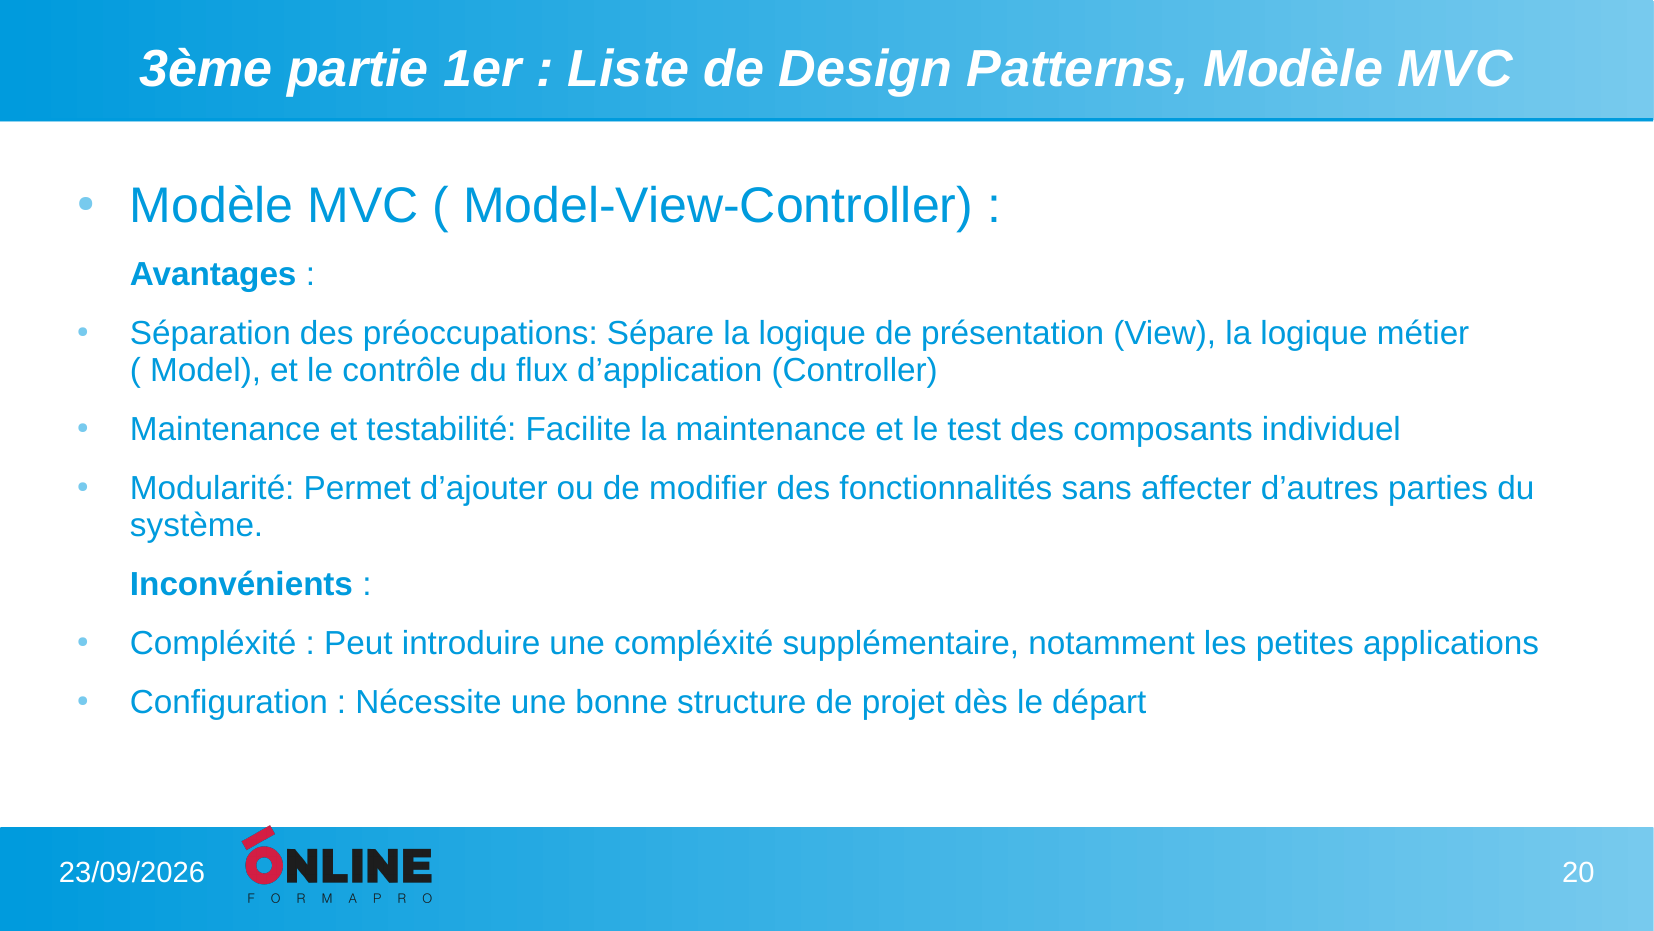

# 3ème partie 1er : Liste de Design Patterns, Modèle MVC
Modèle MVC ( Model-View-Controller) :
Avantages :
Séparation des préoccupations: Sépare la logique de présentation (View), la logique métier ( Model), et le contrôle du flux d’application (Controller)
Maintenance et testabilité: Facilite la maintenance et le test des composants individuel
Modularité: Permet d’ajouter ou de modifier des fonctionnalités sans affecter d’autres parties du système.
Inconvénients :
Compléxité : Peut introduire une compléxité supplémentaire, notamment les petites applications
Configuration : Nécessite une bonne structure de projet dès le départ
20